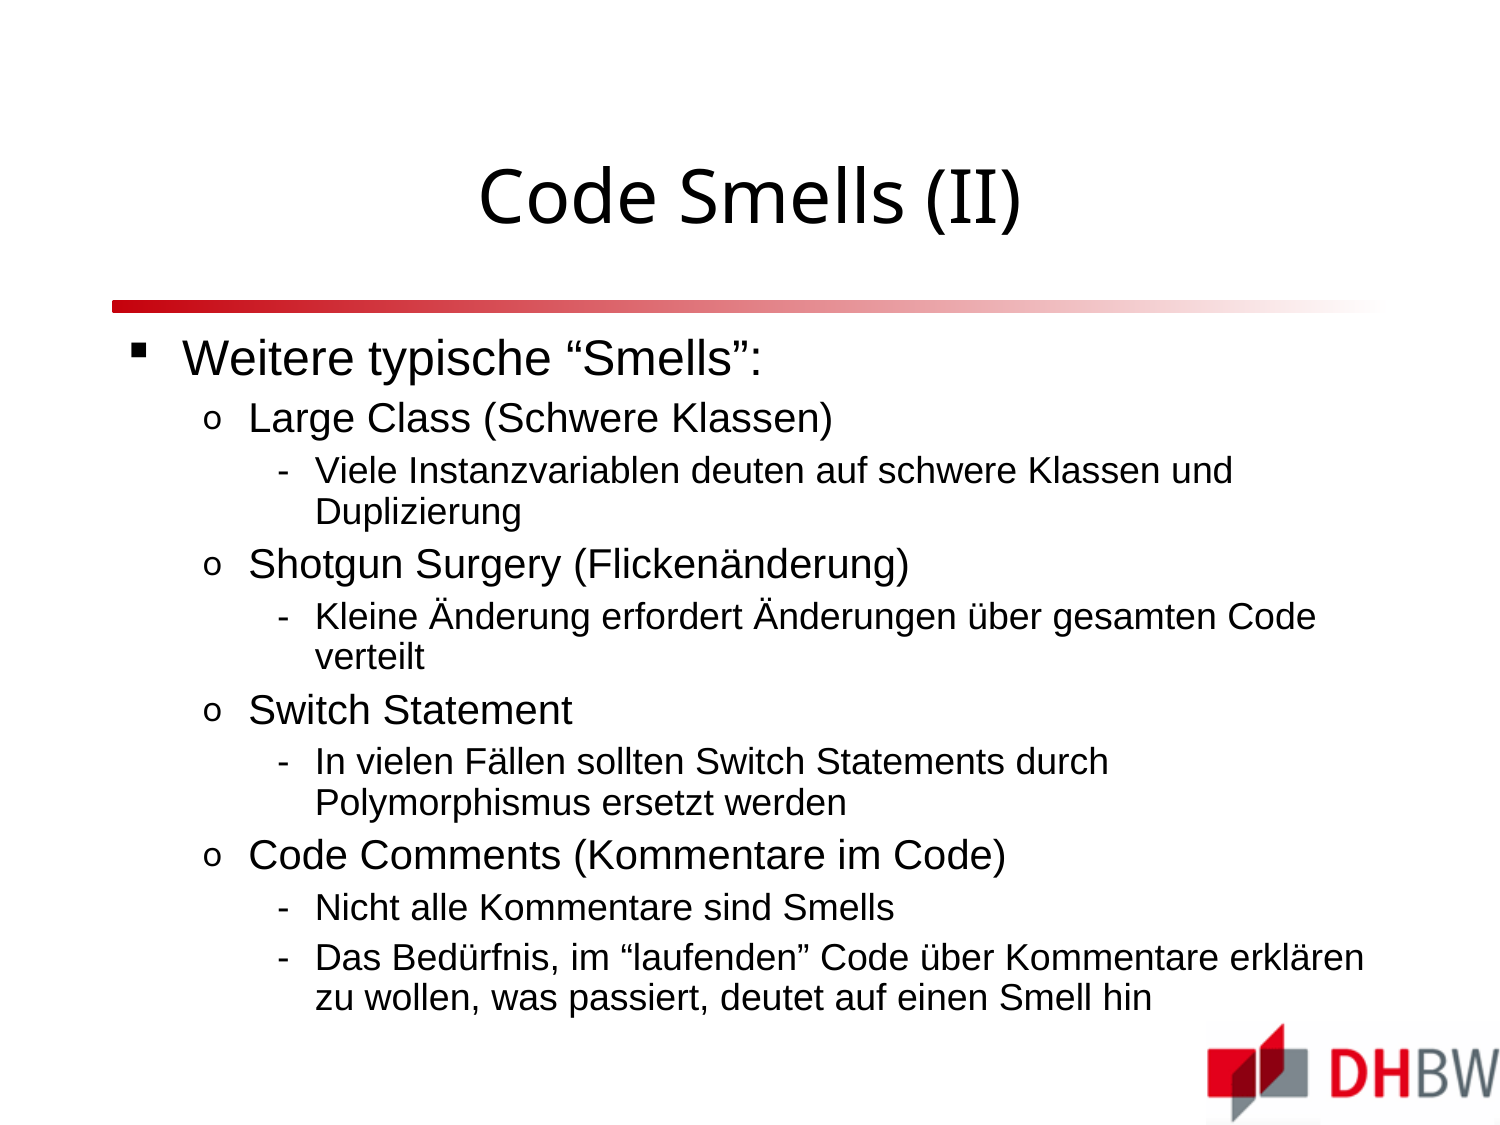

# Code Smells (II)
Weitere typische “Smells”:
Large Class (Schwere Klassen)
Viele Instanzvariablen deuten auf schwere Klassen und Duplizierung
Shotgun Surgery (Flickenänderung)
Kleine Änderung erfordert Änderungen über gesamten Code verteilt
Switch Statement
In vielen Fällen sollten Switch Statements durch Polymorphismus ersetzt werden
Code Comments (Kommentare im Code)
Nicht alle Kommentare sind Smells
Das Bedürfnis, im “laufenden” Code über Kommentare erklären zu wollen, was passiert, deutet auf einen Smell hin